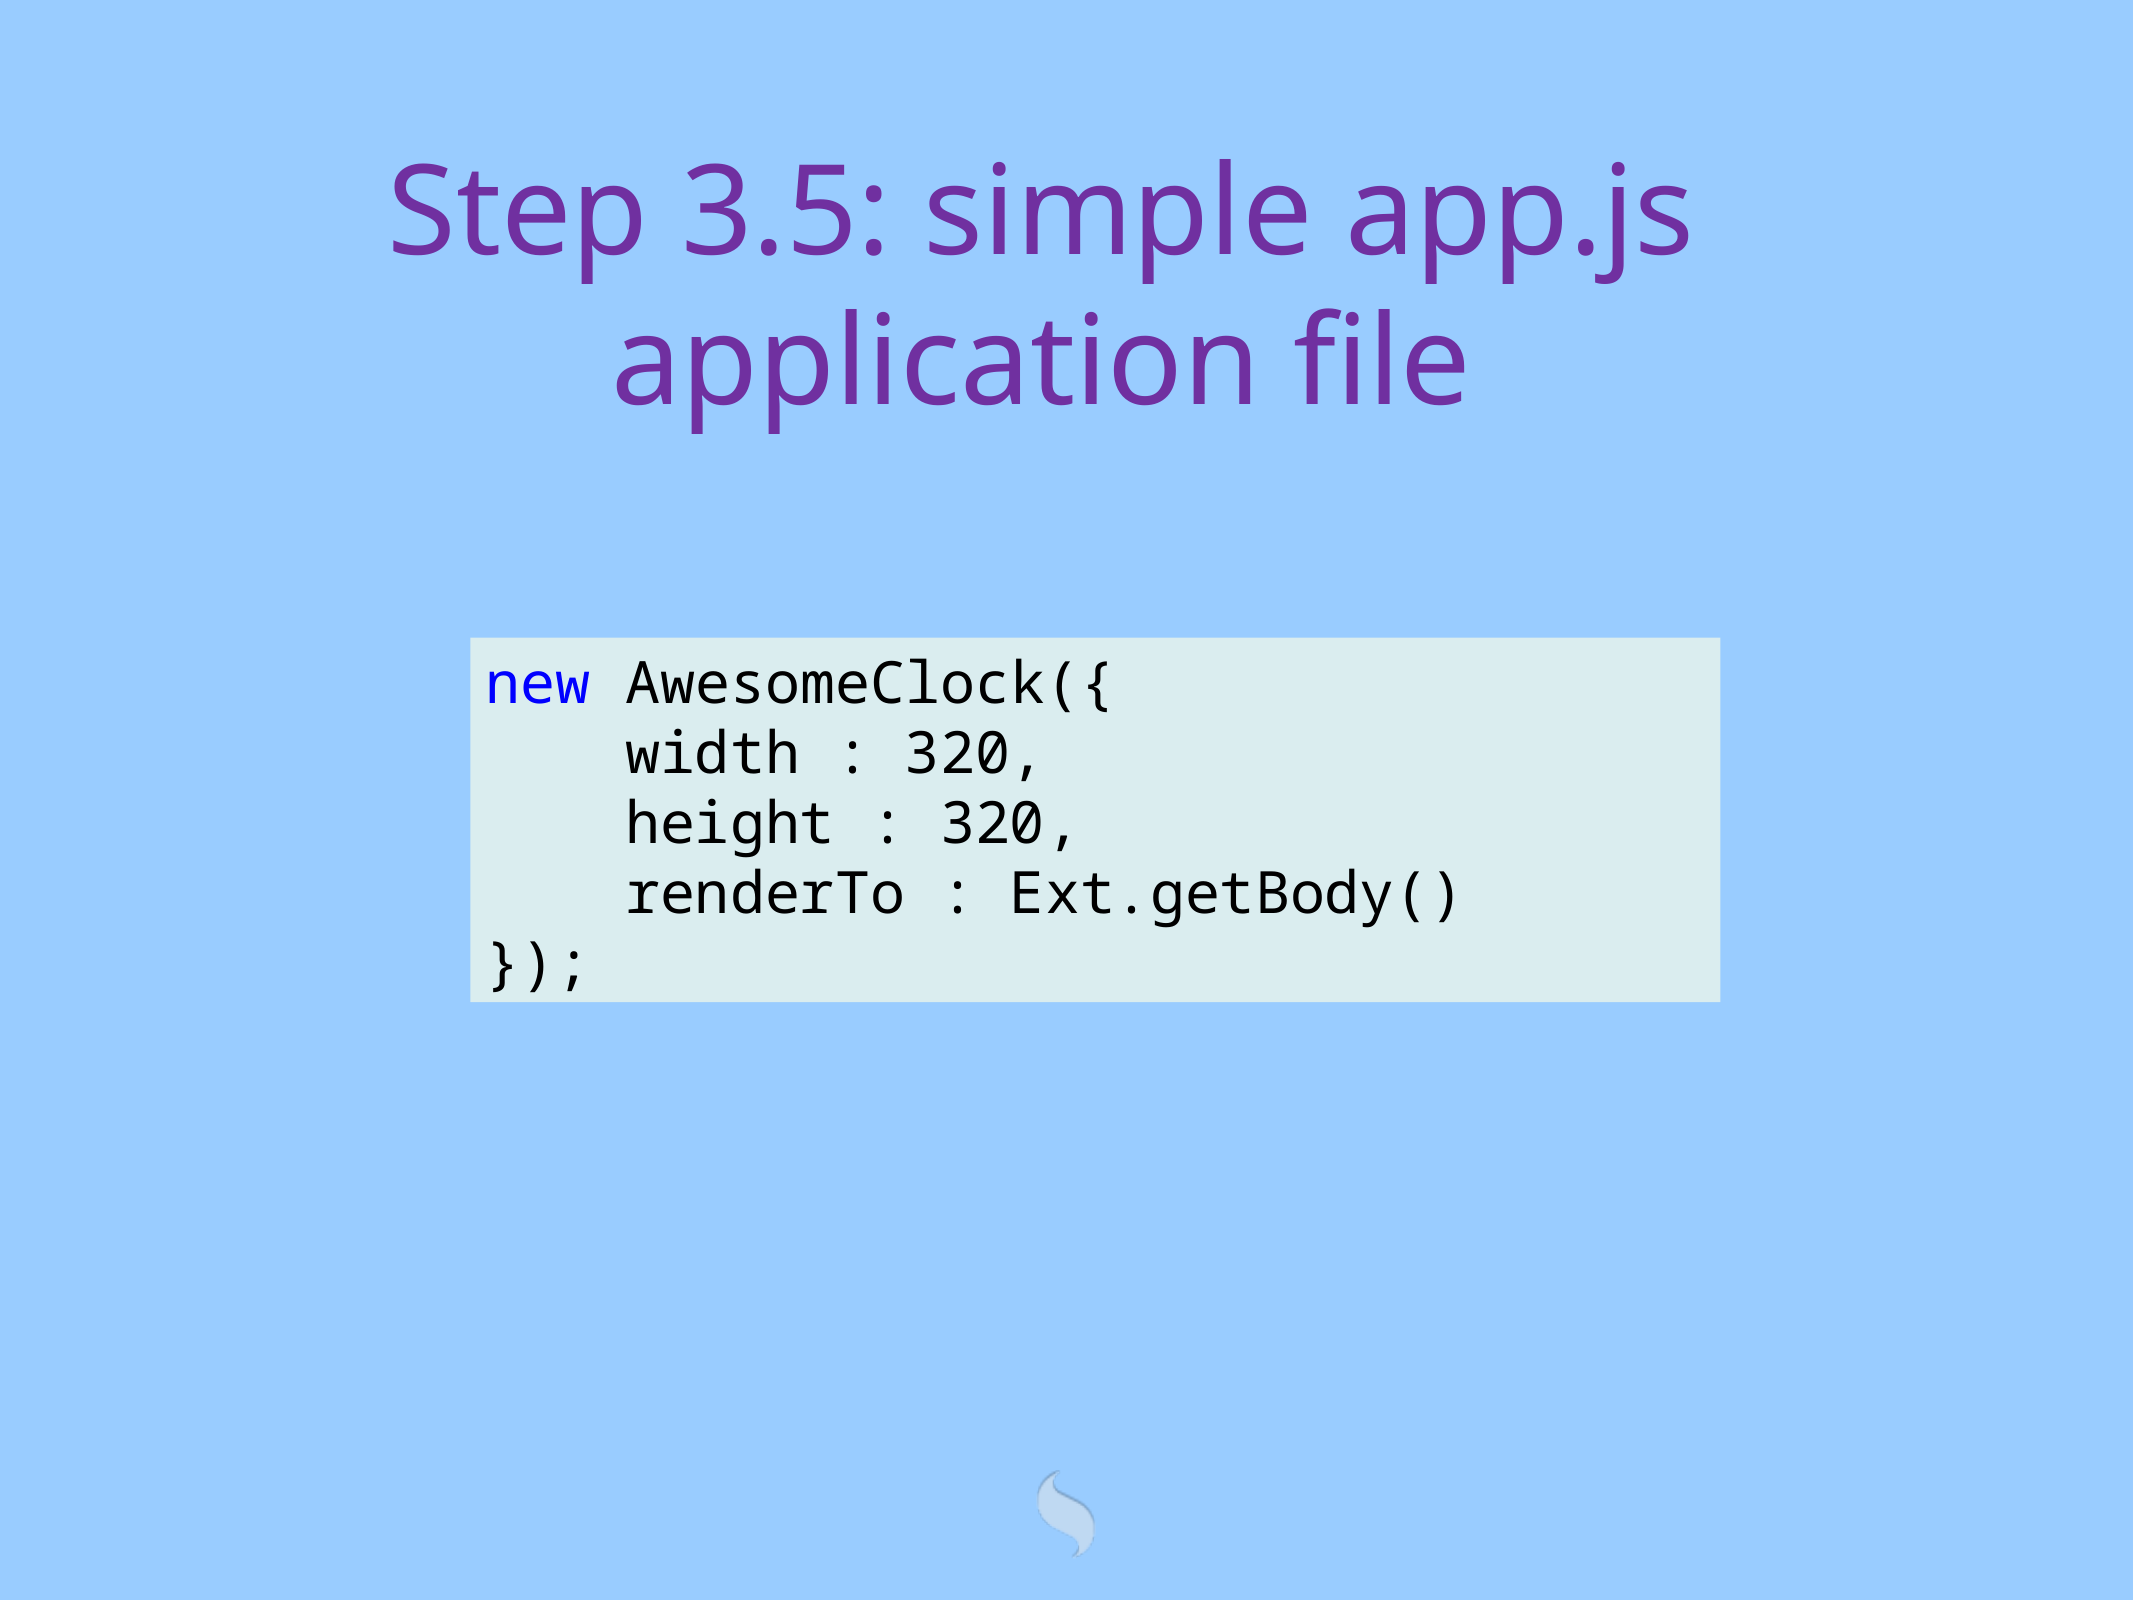

Step 3.5: simple app.js
application file
new AwesomeClock({
 width : 320,
 height : 320,
 renderTo : Ext.getBody()
});